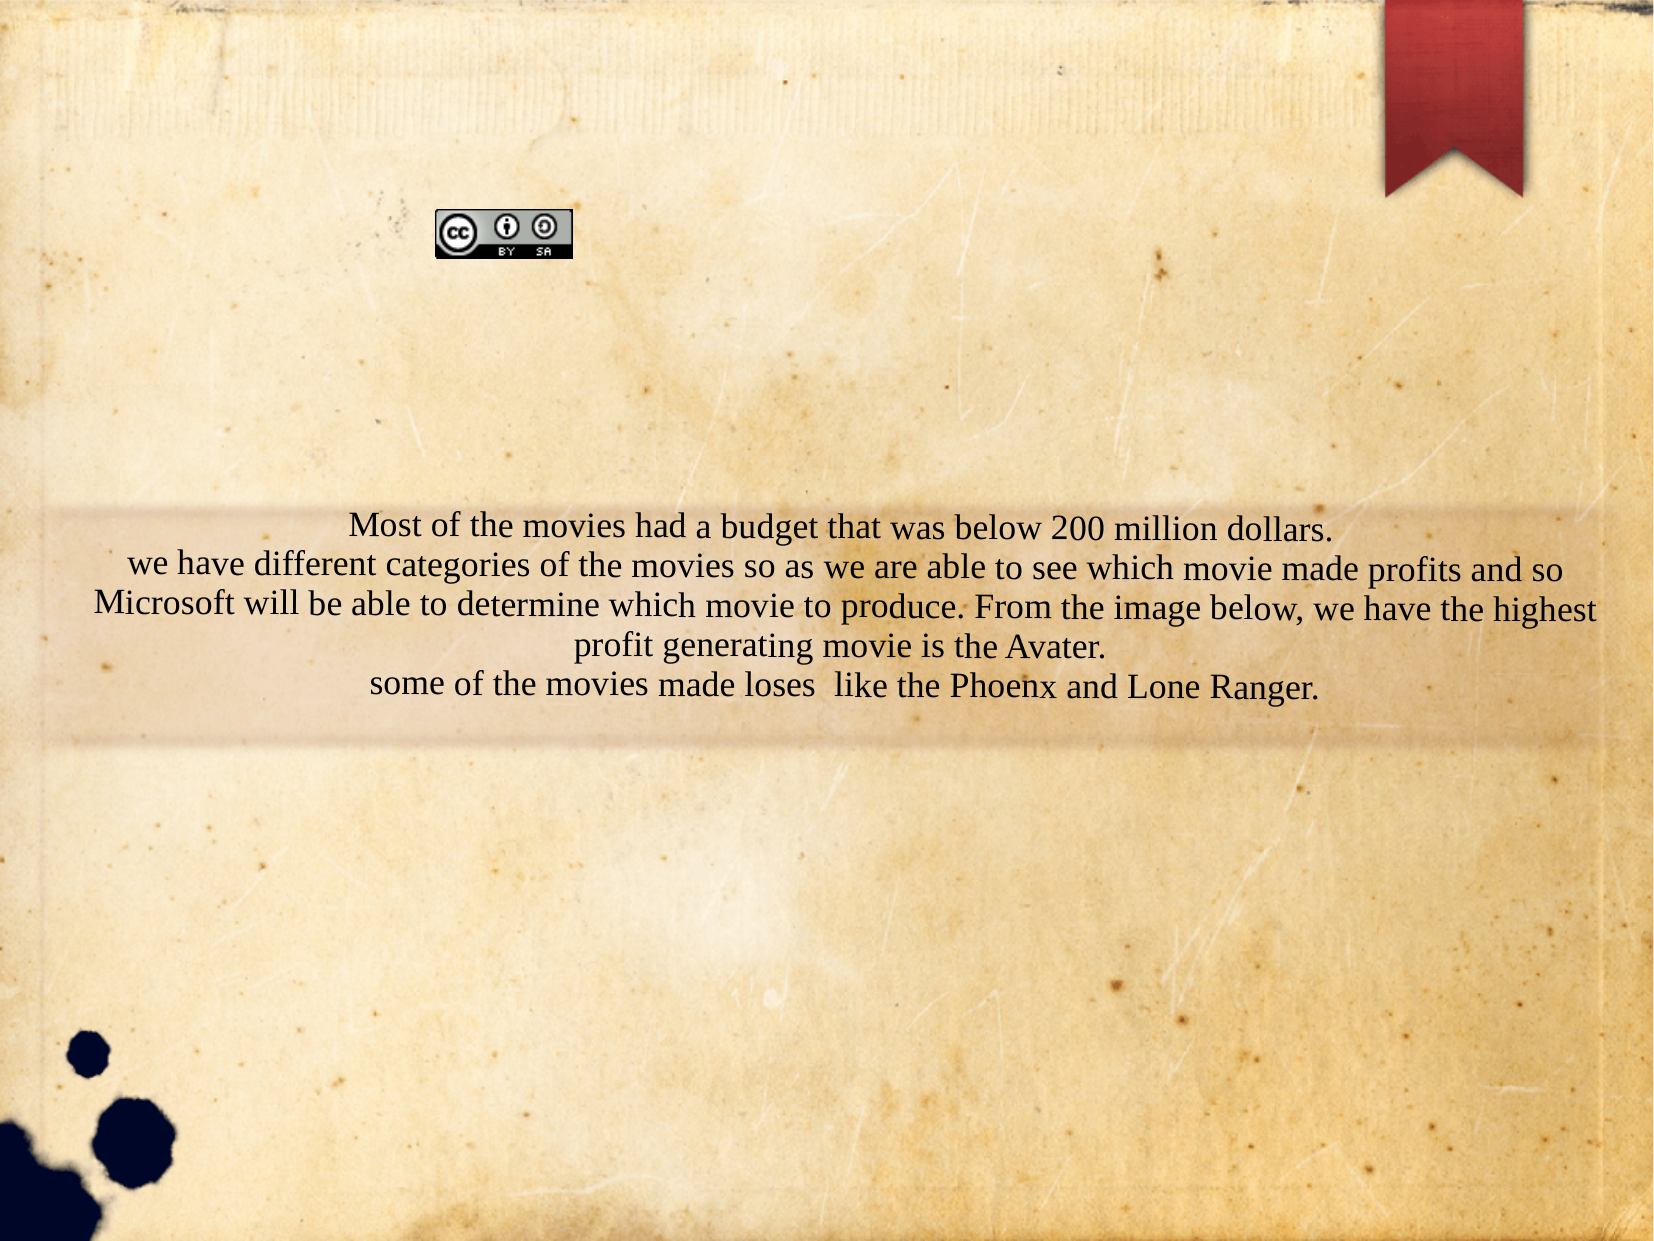

# Most of the movies had a budget that was below 200 million dollars. we have different categories of the movies so as we are able to see which movie made profits and so Microsoft will be able to determine which movie to produce. From the image below, we have the highest profit generating movie is the Avater. some of the movies made loses like the Phoenx and Lone Ranger.